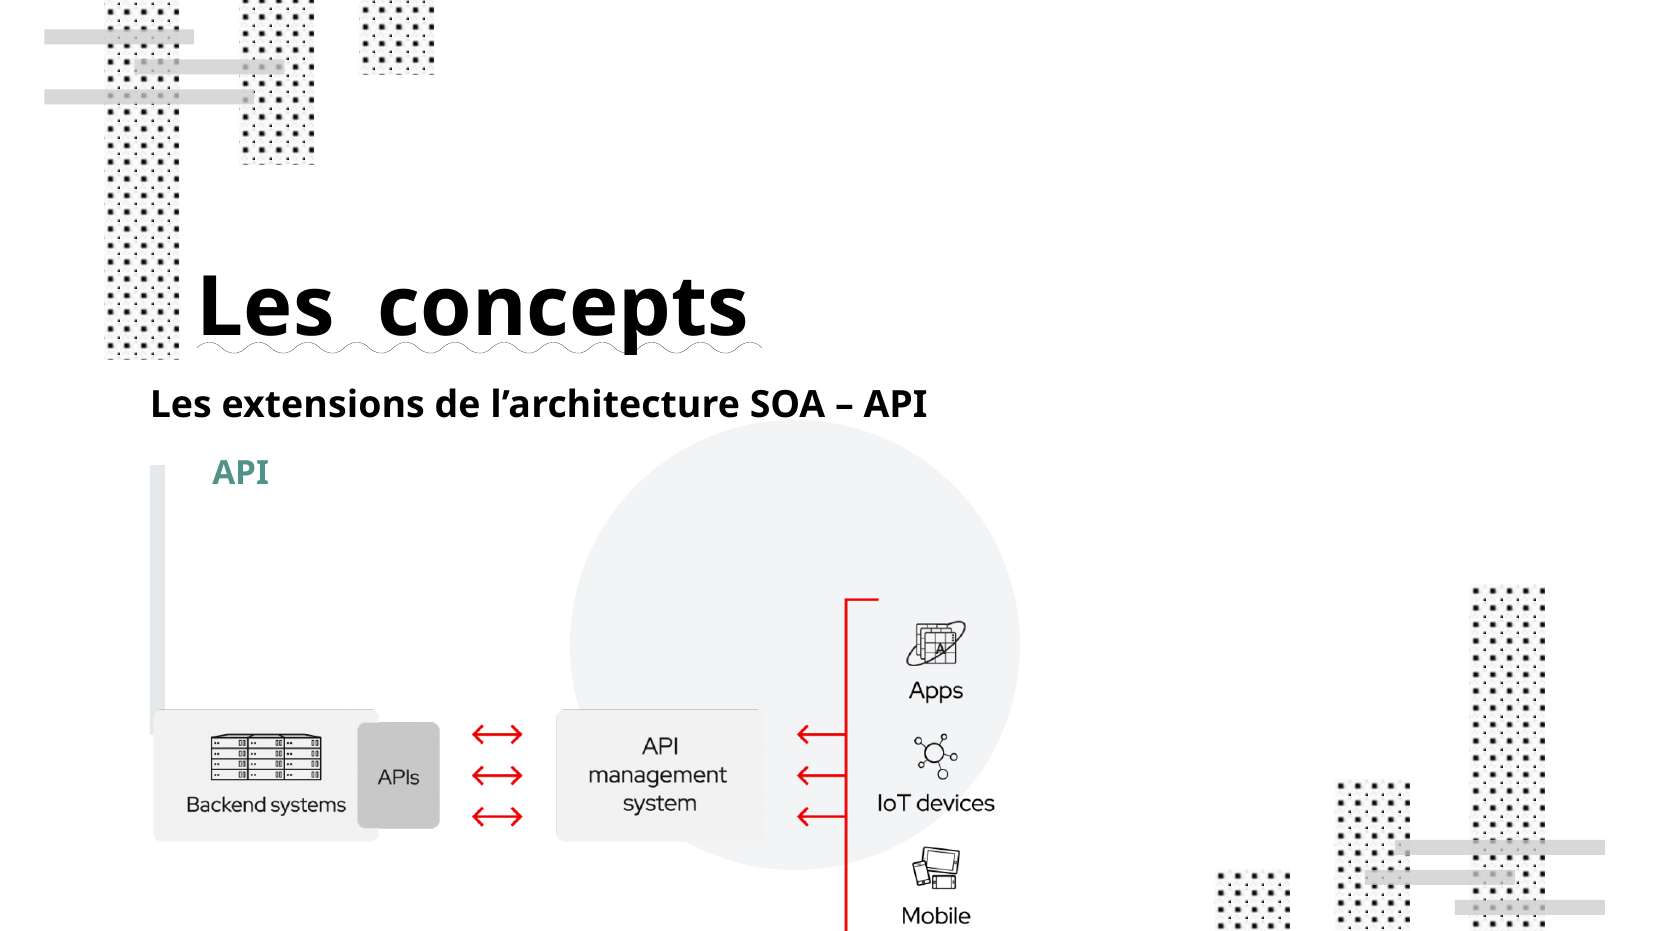

Les concepts
Les extensions de l’architecture SOA – API
API